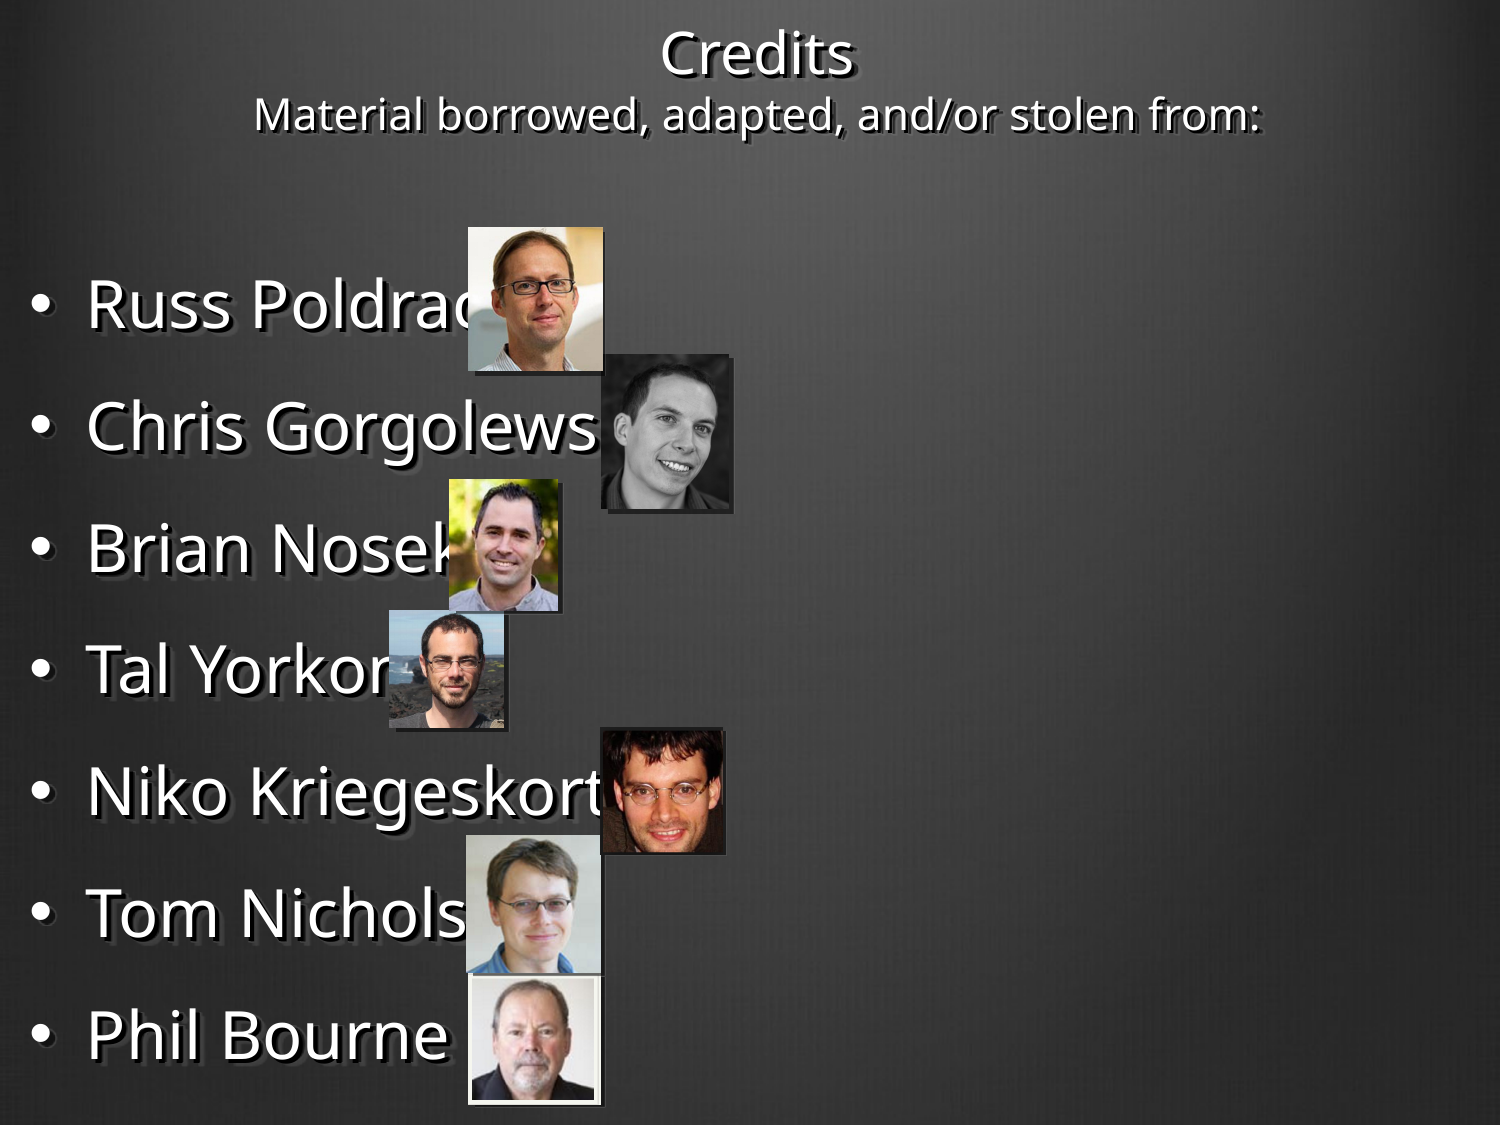

# Credits Material borrowed, adapted, and/or stolen from:
Russ Poldrack
Chris Gorgolewski
Brian Nosek
Tal Yorkoni
Niko Kriegeskorte
Tom Nichols
Phil Bourne